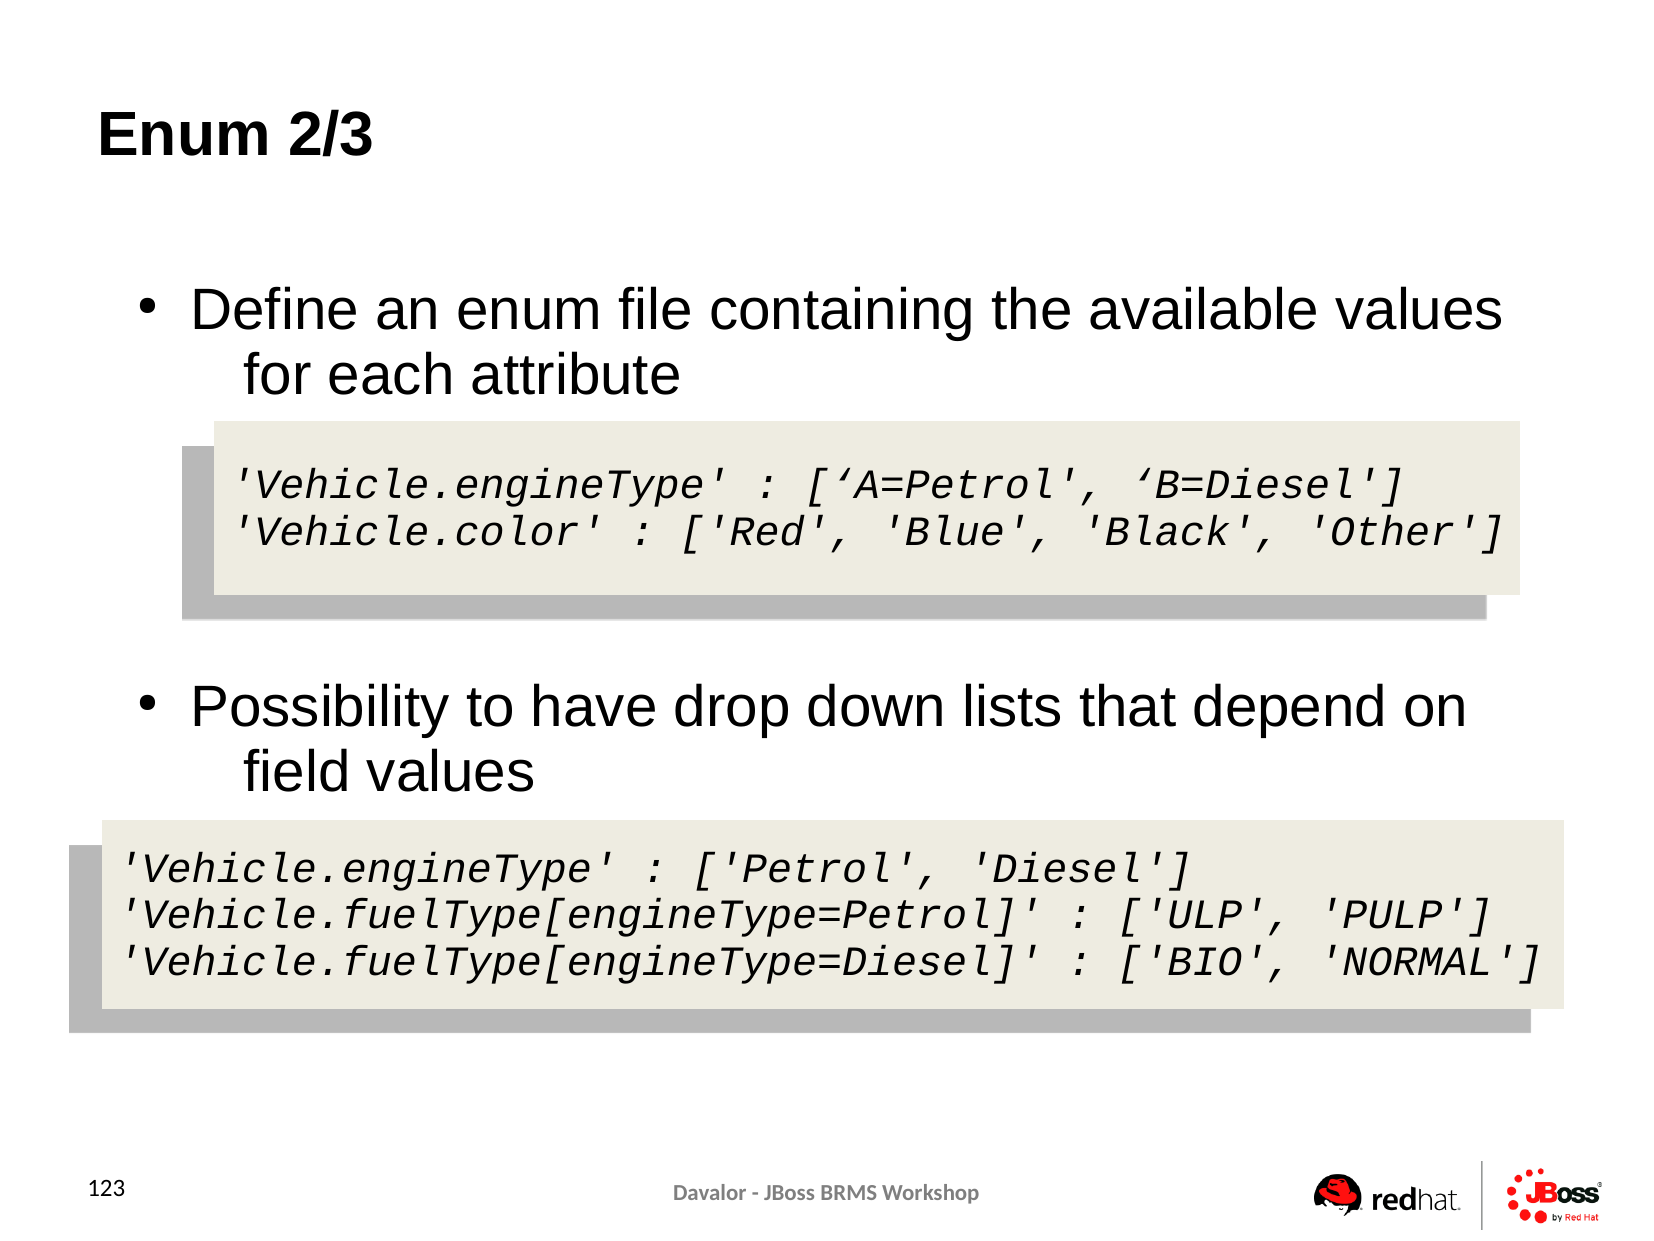

# Enum 2/3
Define an enum file containing the available values for each attribute
Possibility to have drop down lists that depend on field values
'Vehicle.engineType' : [‘A=Petrol', ‘B=Diesel']
'Vehicle.color' : ['Red', 'Blue', 'Black', 'Other']
'Vehicle.engineType' : ['Petrol', 'Diesel'] 'Vehicle.fuelType[engineType=Petrol]' : ['ULP', 'PULP']
'Vehicle.fuelType[engineType=Diesel]' : ['BIO', 'NORMAL']